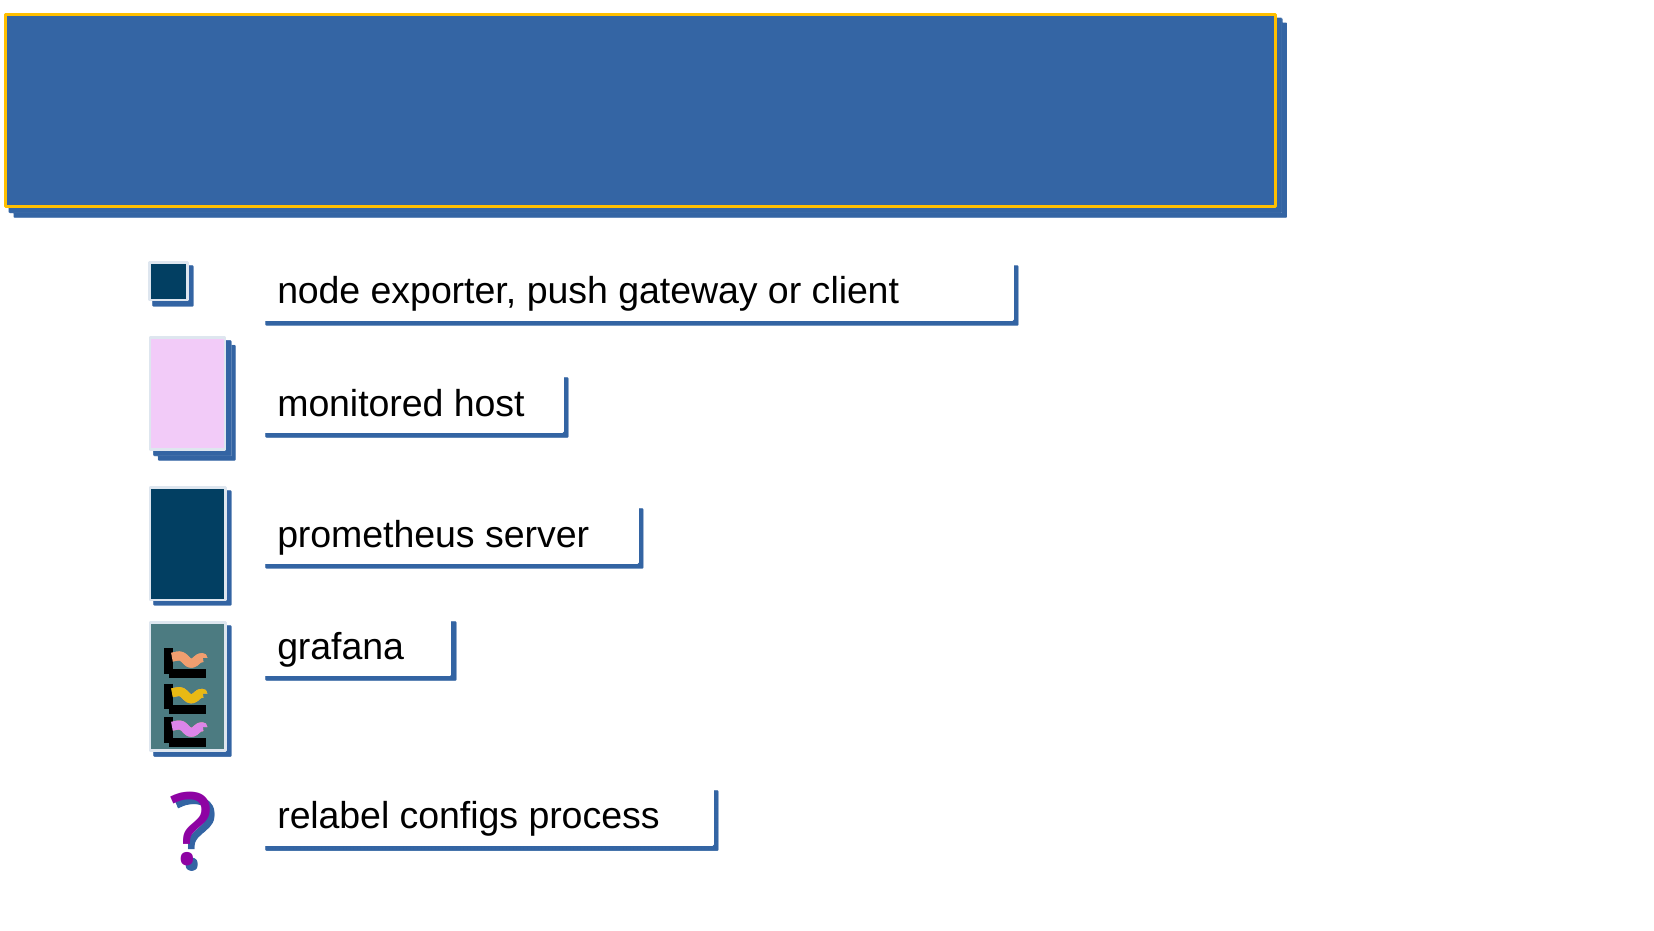

node exporter, push gateway or client
monitored host
prometheus server
grafana
?
relabel configs process